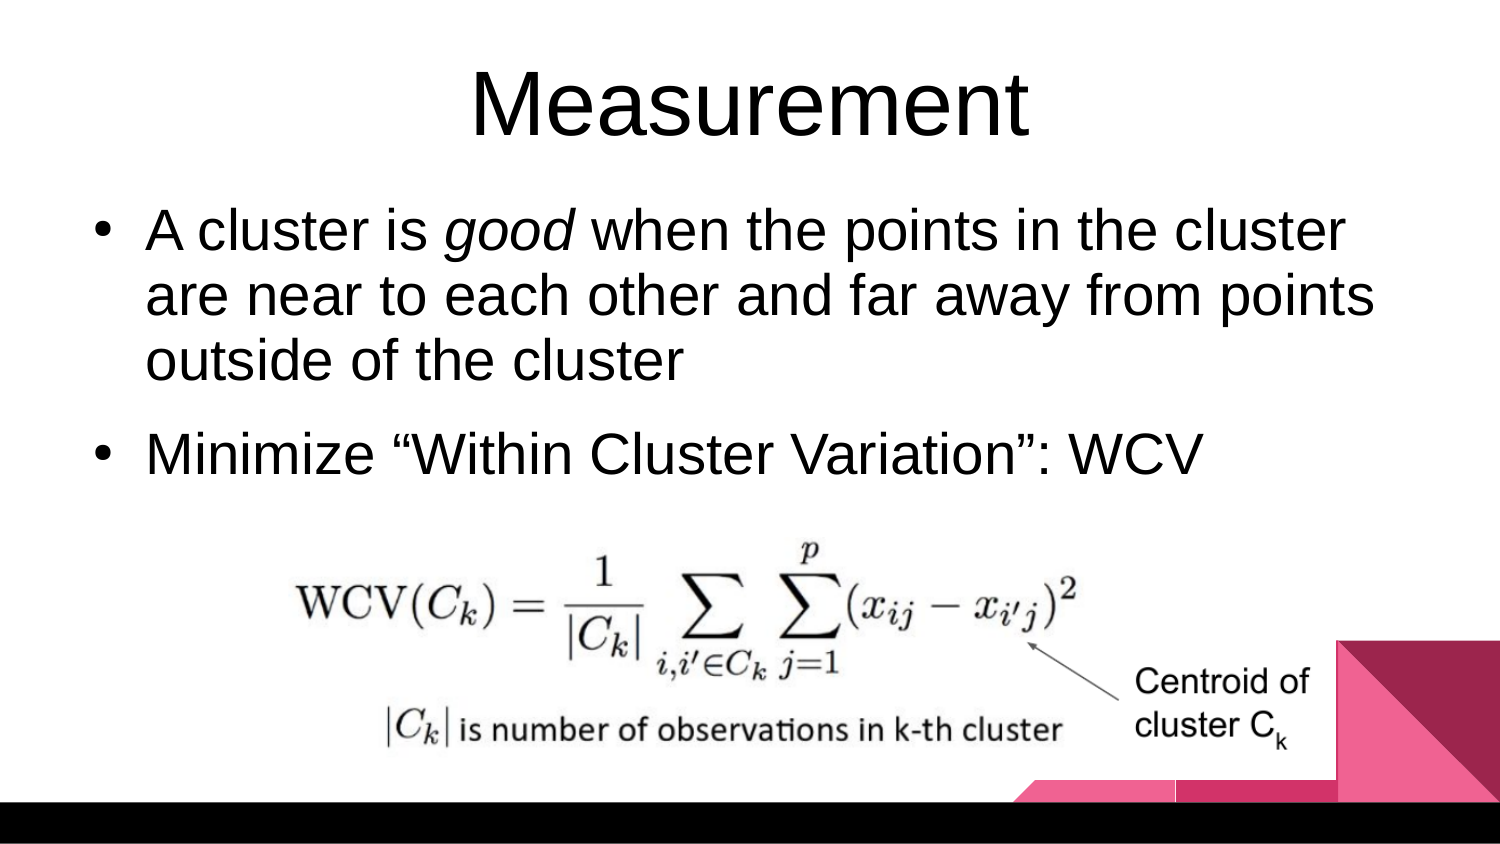

# Measurement
A cluster is good when the points in the cluster are near to each other and far away from points outside of the cluster
Minimize “Within Cluster Variation”: WCV